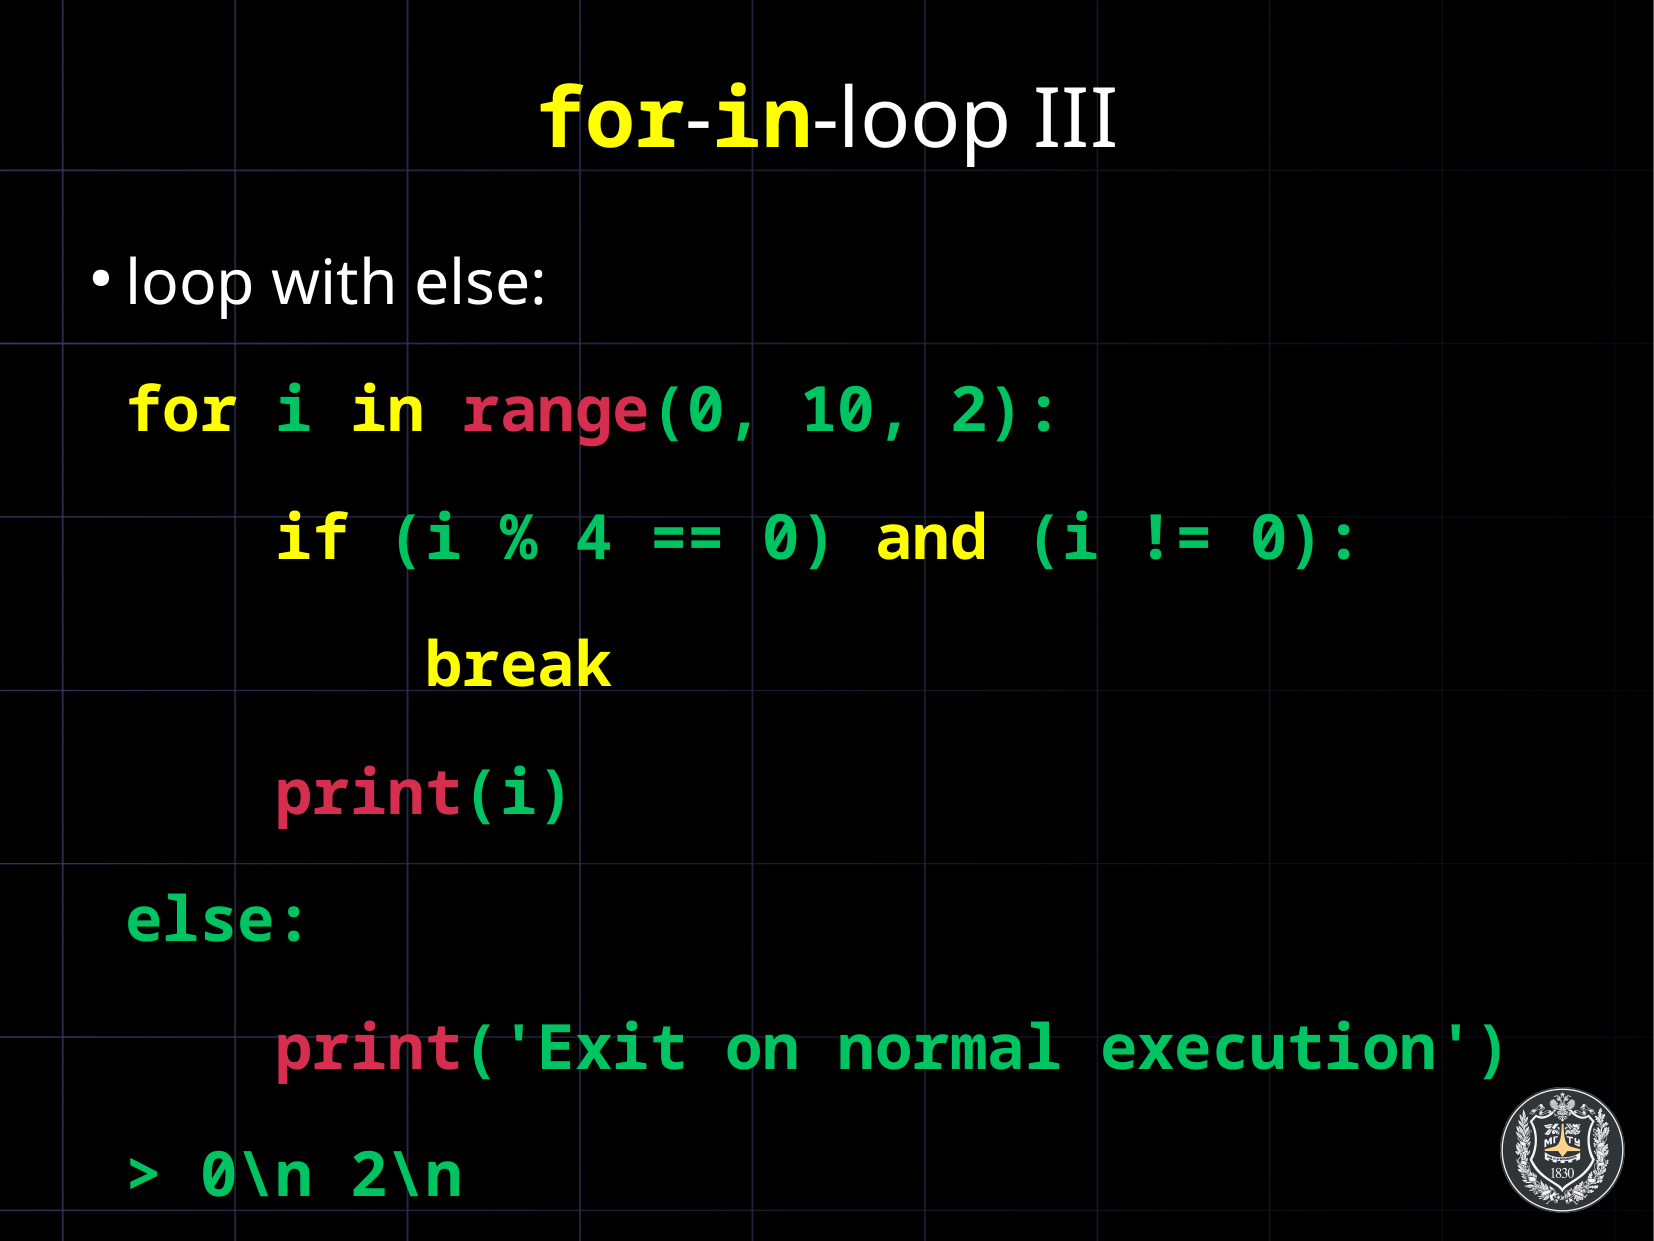

# for-in-loop III
loop with else:
for i in range(0, 10, 2):
 if (i % 4 == 0) and (i != 0):
 break
 print(i)
else:
 print('Exit on normal execution')
> 0\n 2\n